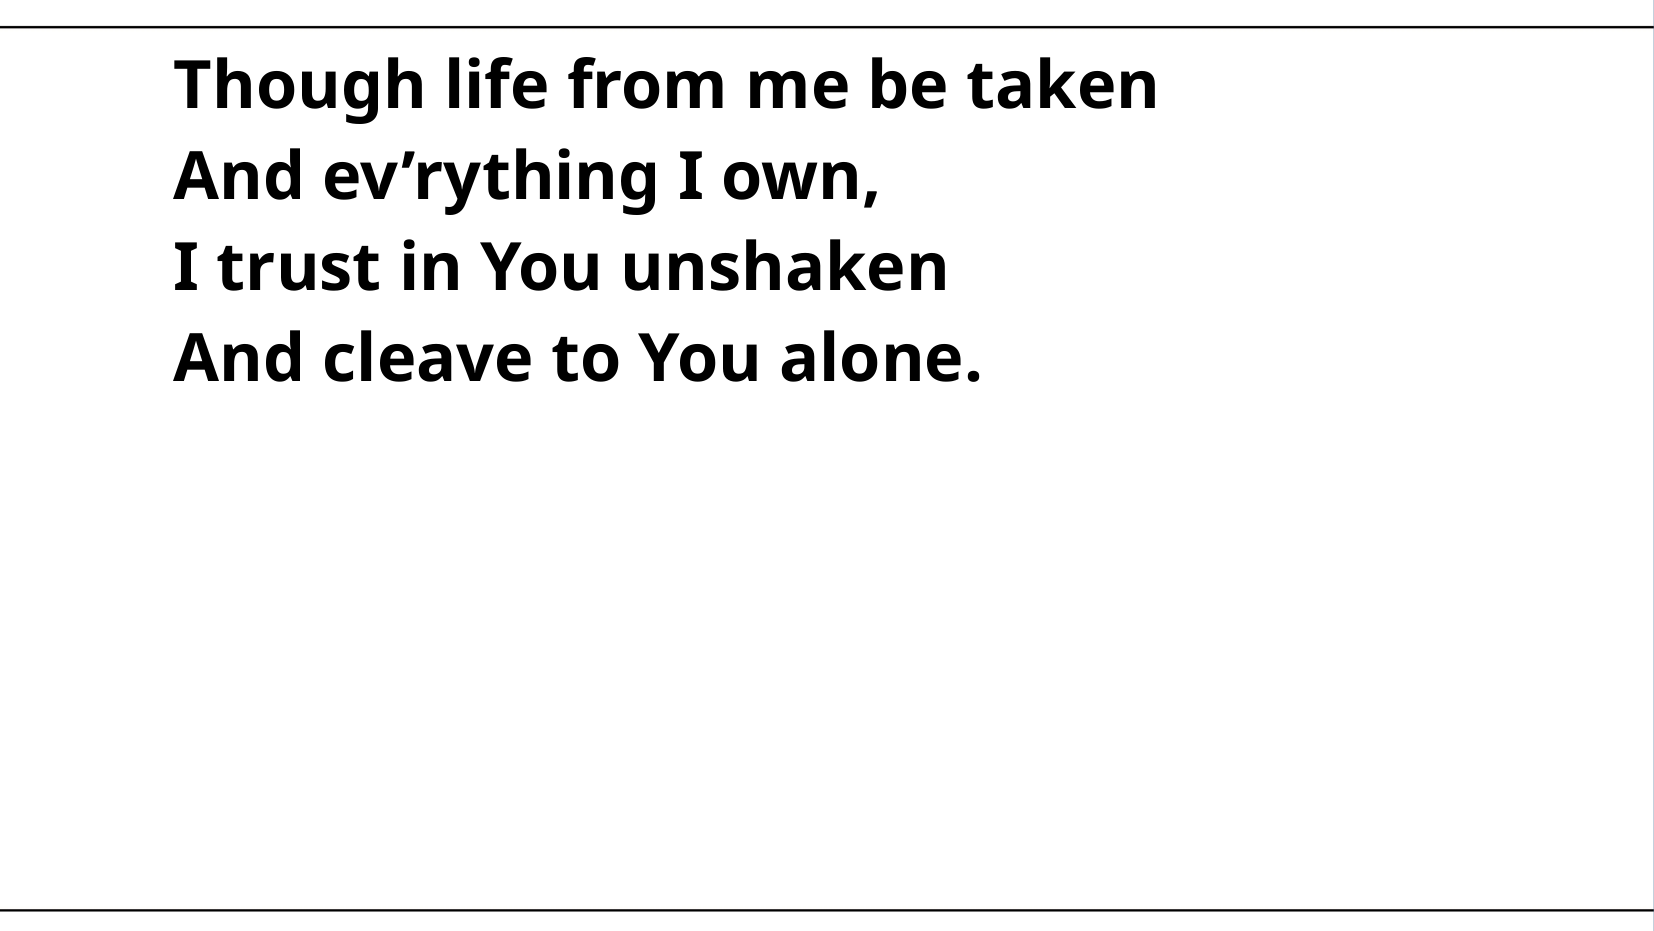

Though life from me be taken
 And ev’rything I own,
 I trust in You unshaken
 And cleave to You alone.